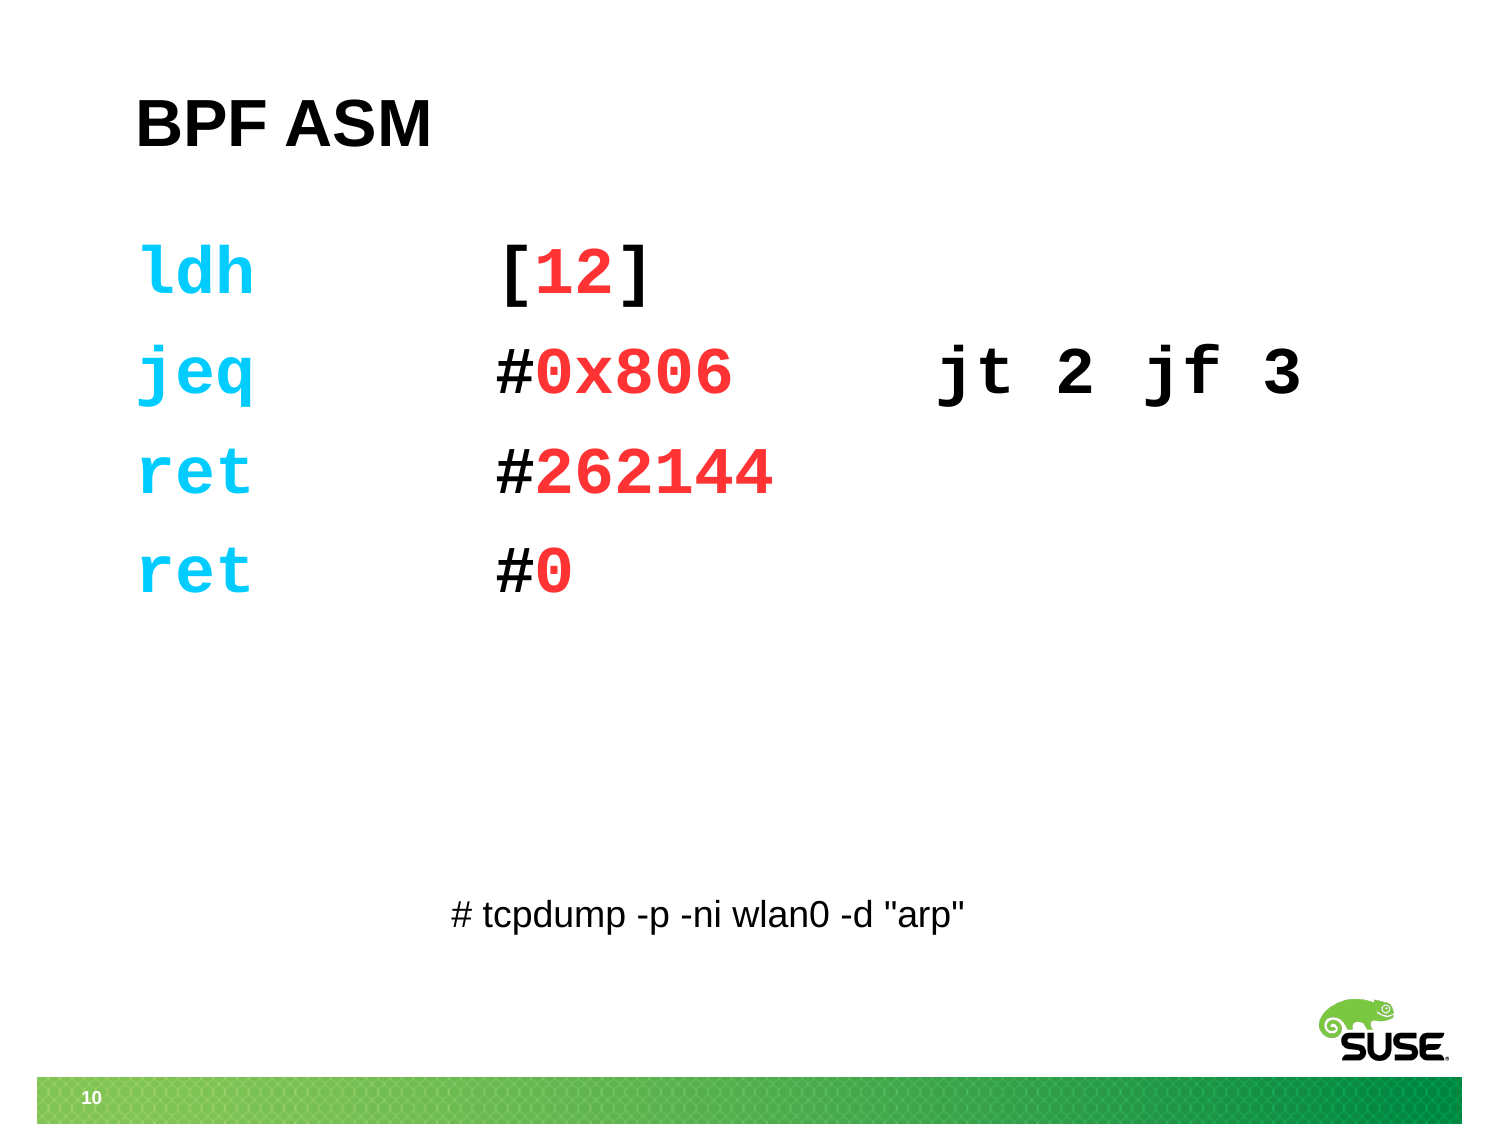

# BPF ASM
ldh [12]
jeq #0x806 jt 2	jf 3
ret #262144
ret #0
# tcpdump -p -ni wlan0 -d "arp"